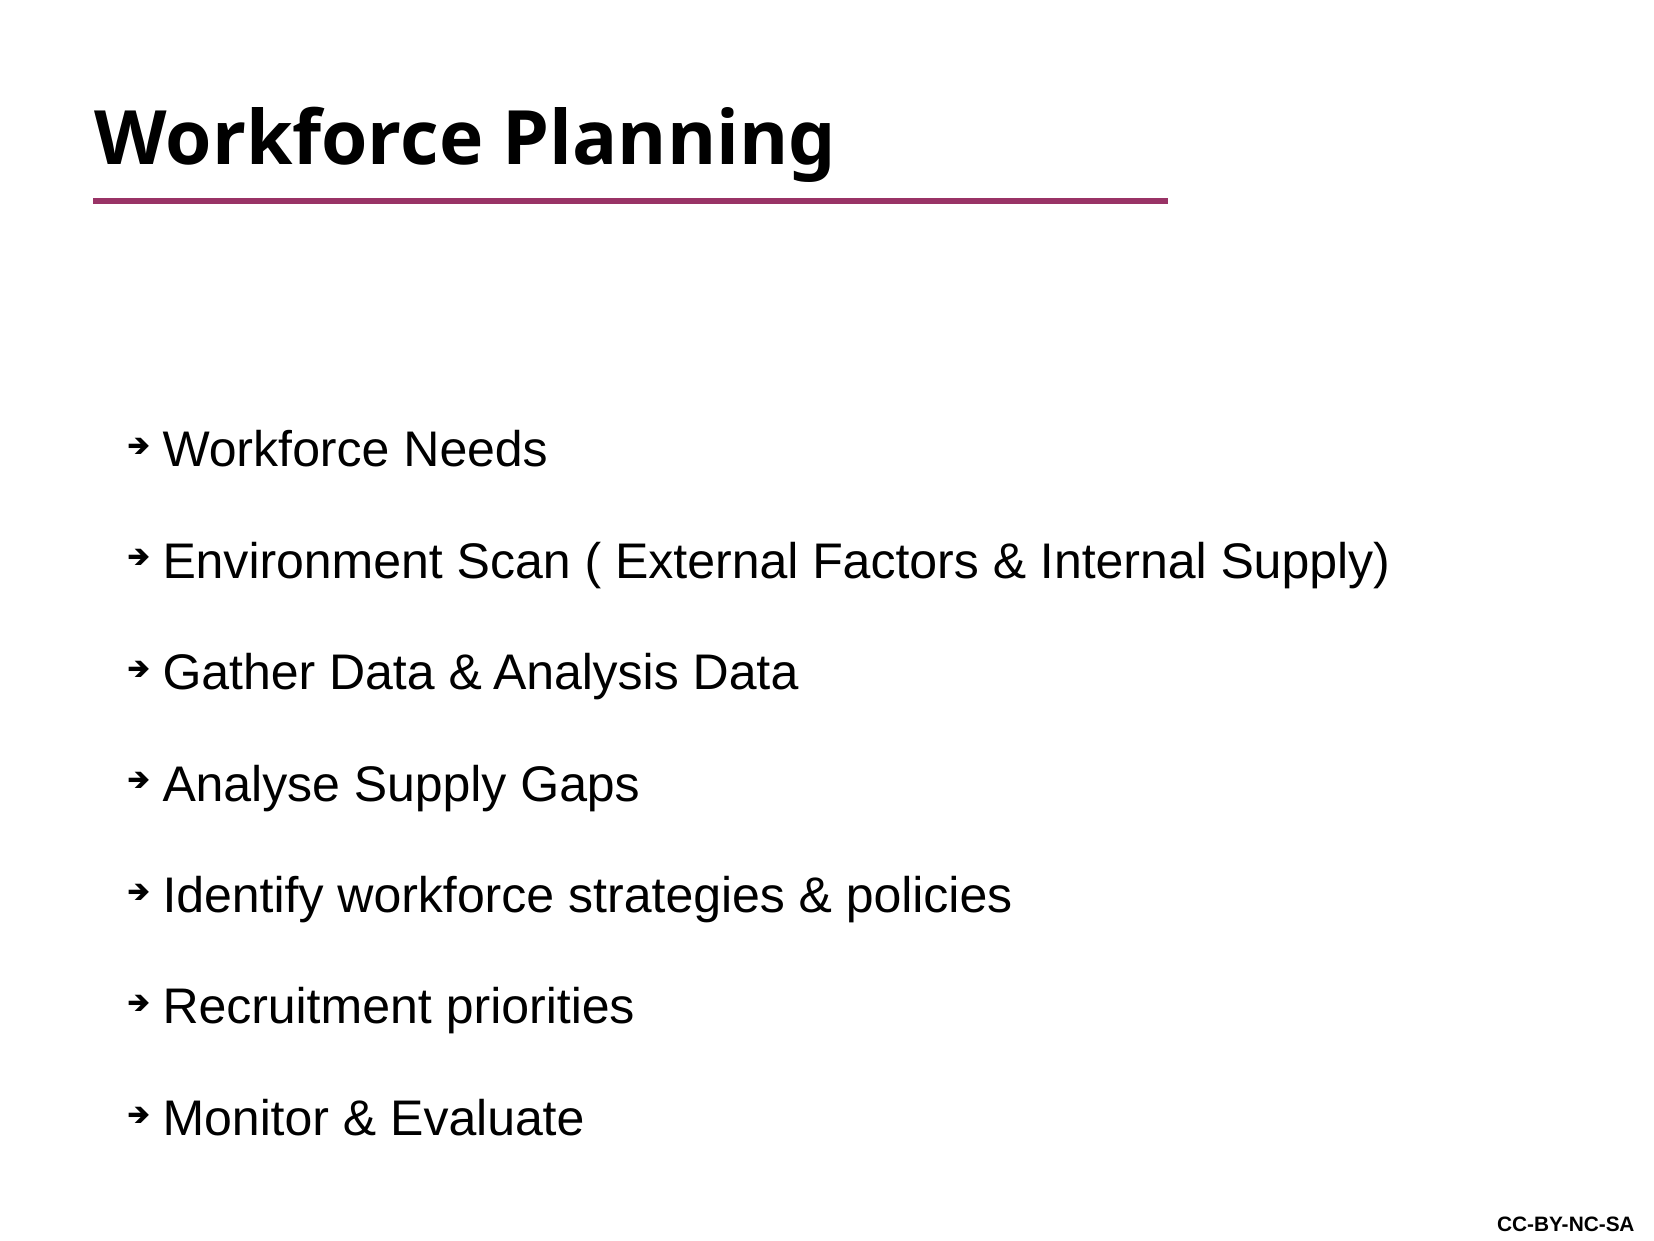

# Workforce Planning
Workforce Needs
Environment Scan ( External Factors & Internal Supply)
Gather Data & Analysis Data
Analyse Supply Gaps
Identify workforce strategies & policies
Recruitment priorities
Monitor & Evaluate
CC-BY-NC-SA